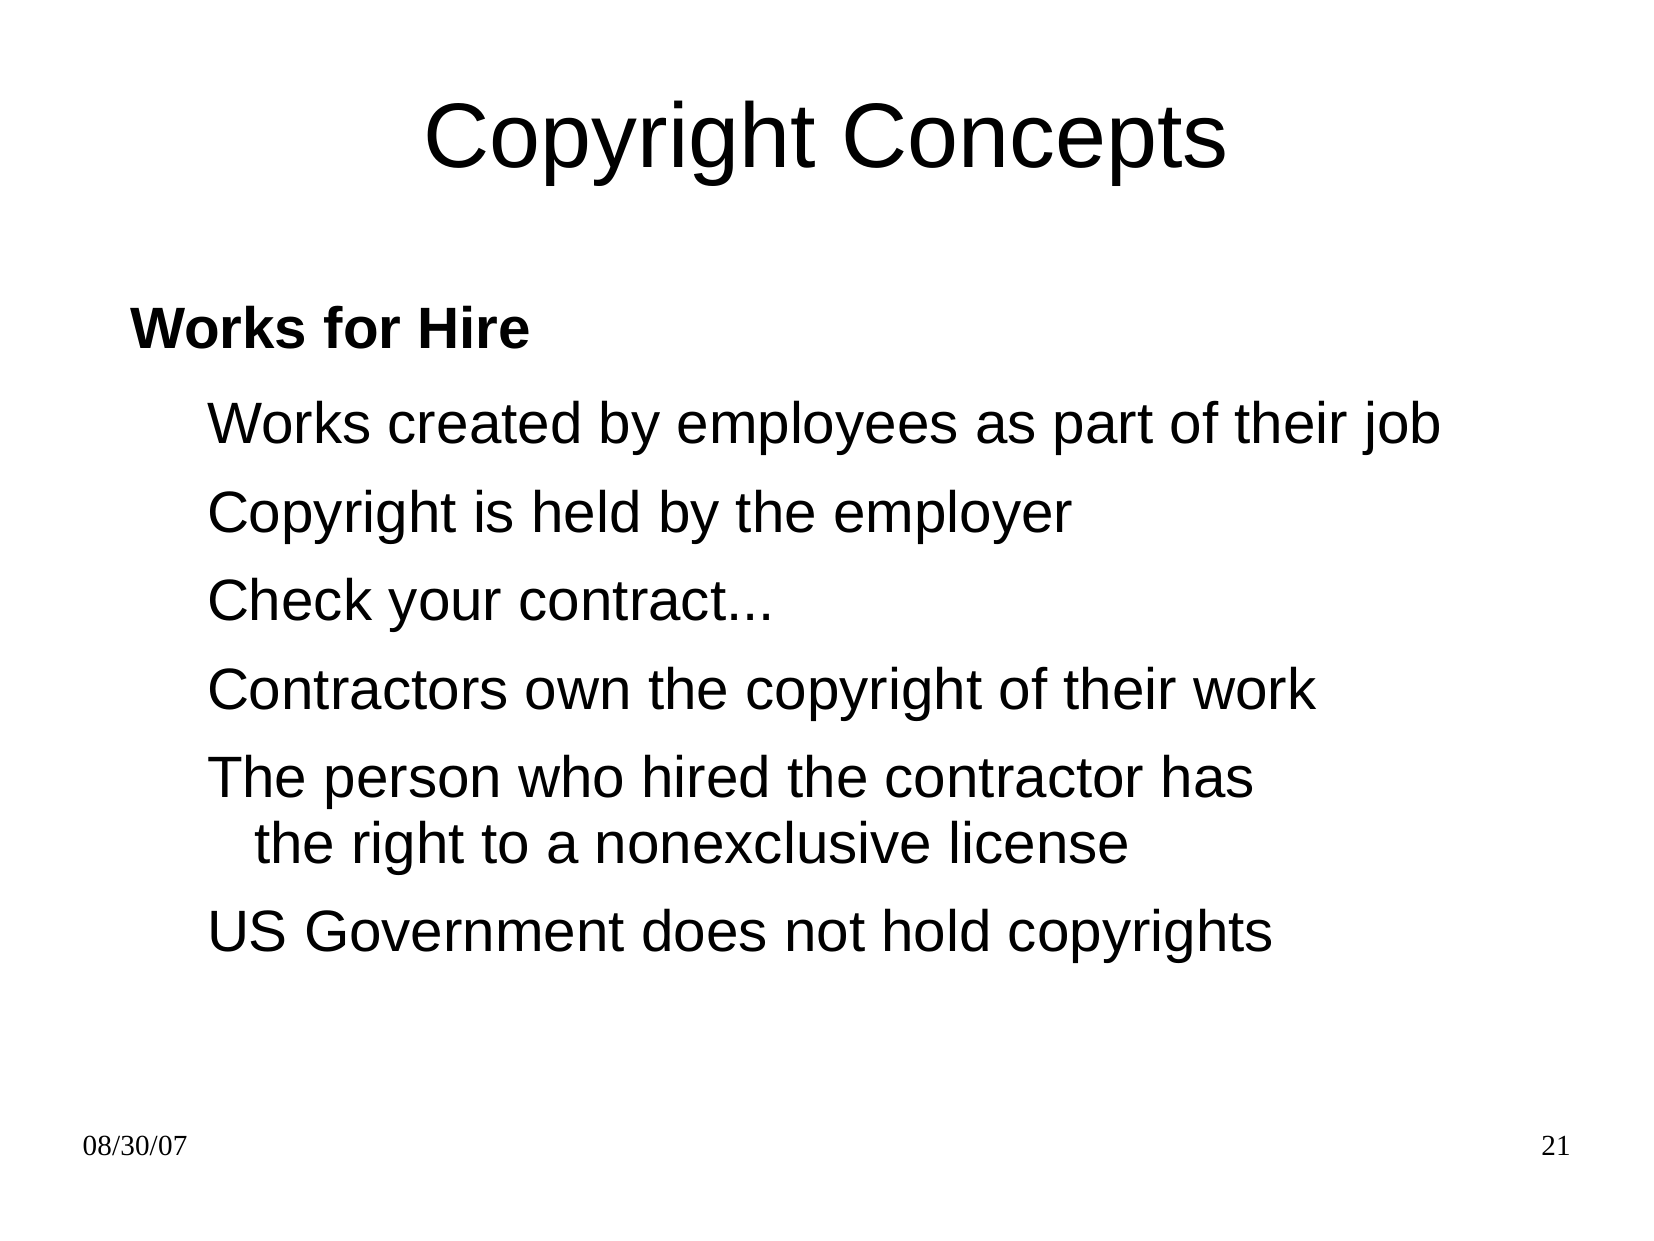

# Copyright Concepts
Works for Hire
Works created by employees as part of their job
Copyright is held by the employer
Check your contract...
Contractors own the copyright of their work
The person who hired the contractor has
the right to a nonexclusive license
US Government does not hold copyrights
08/30/07
21